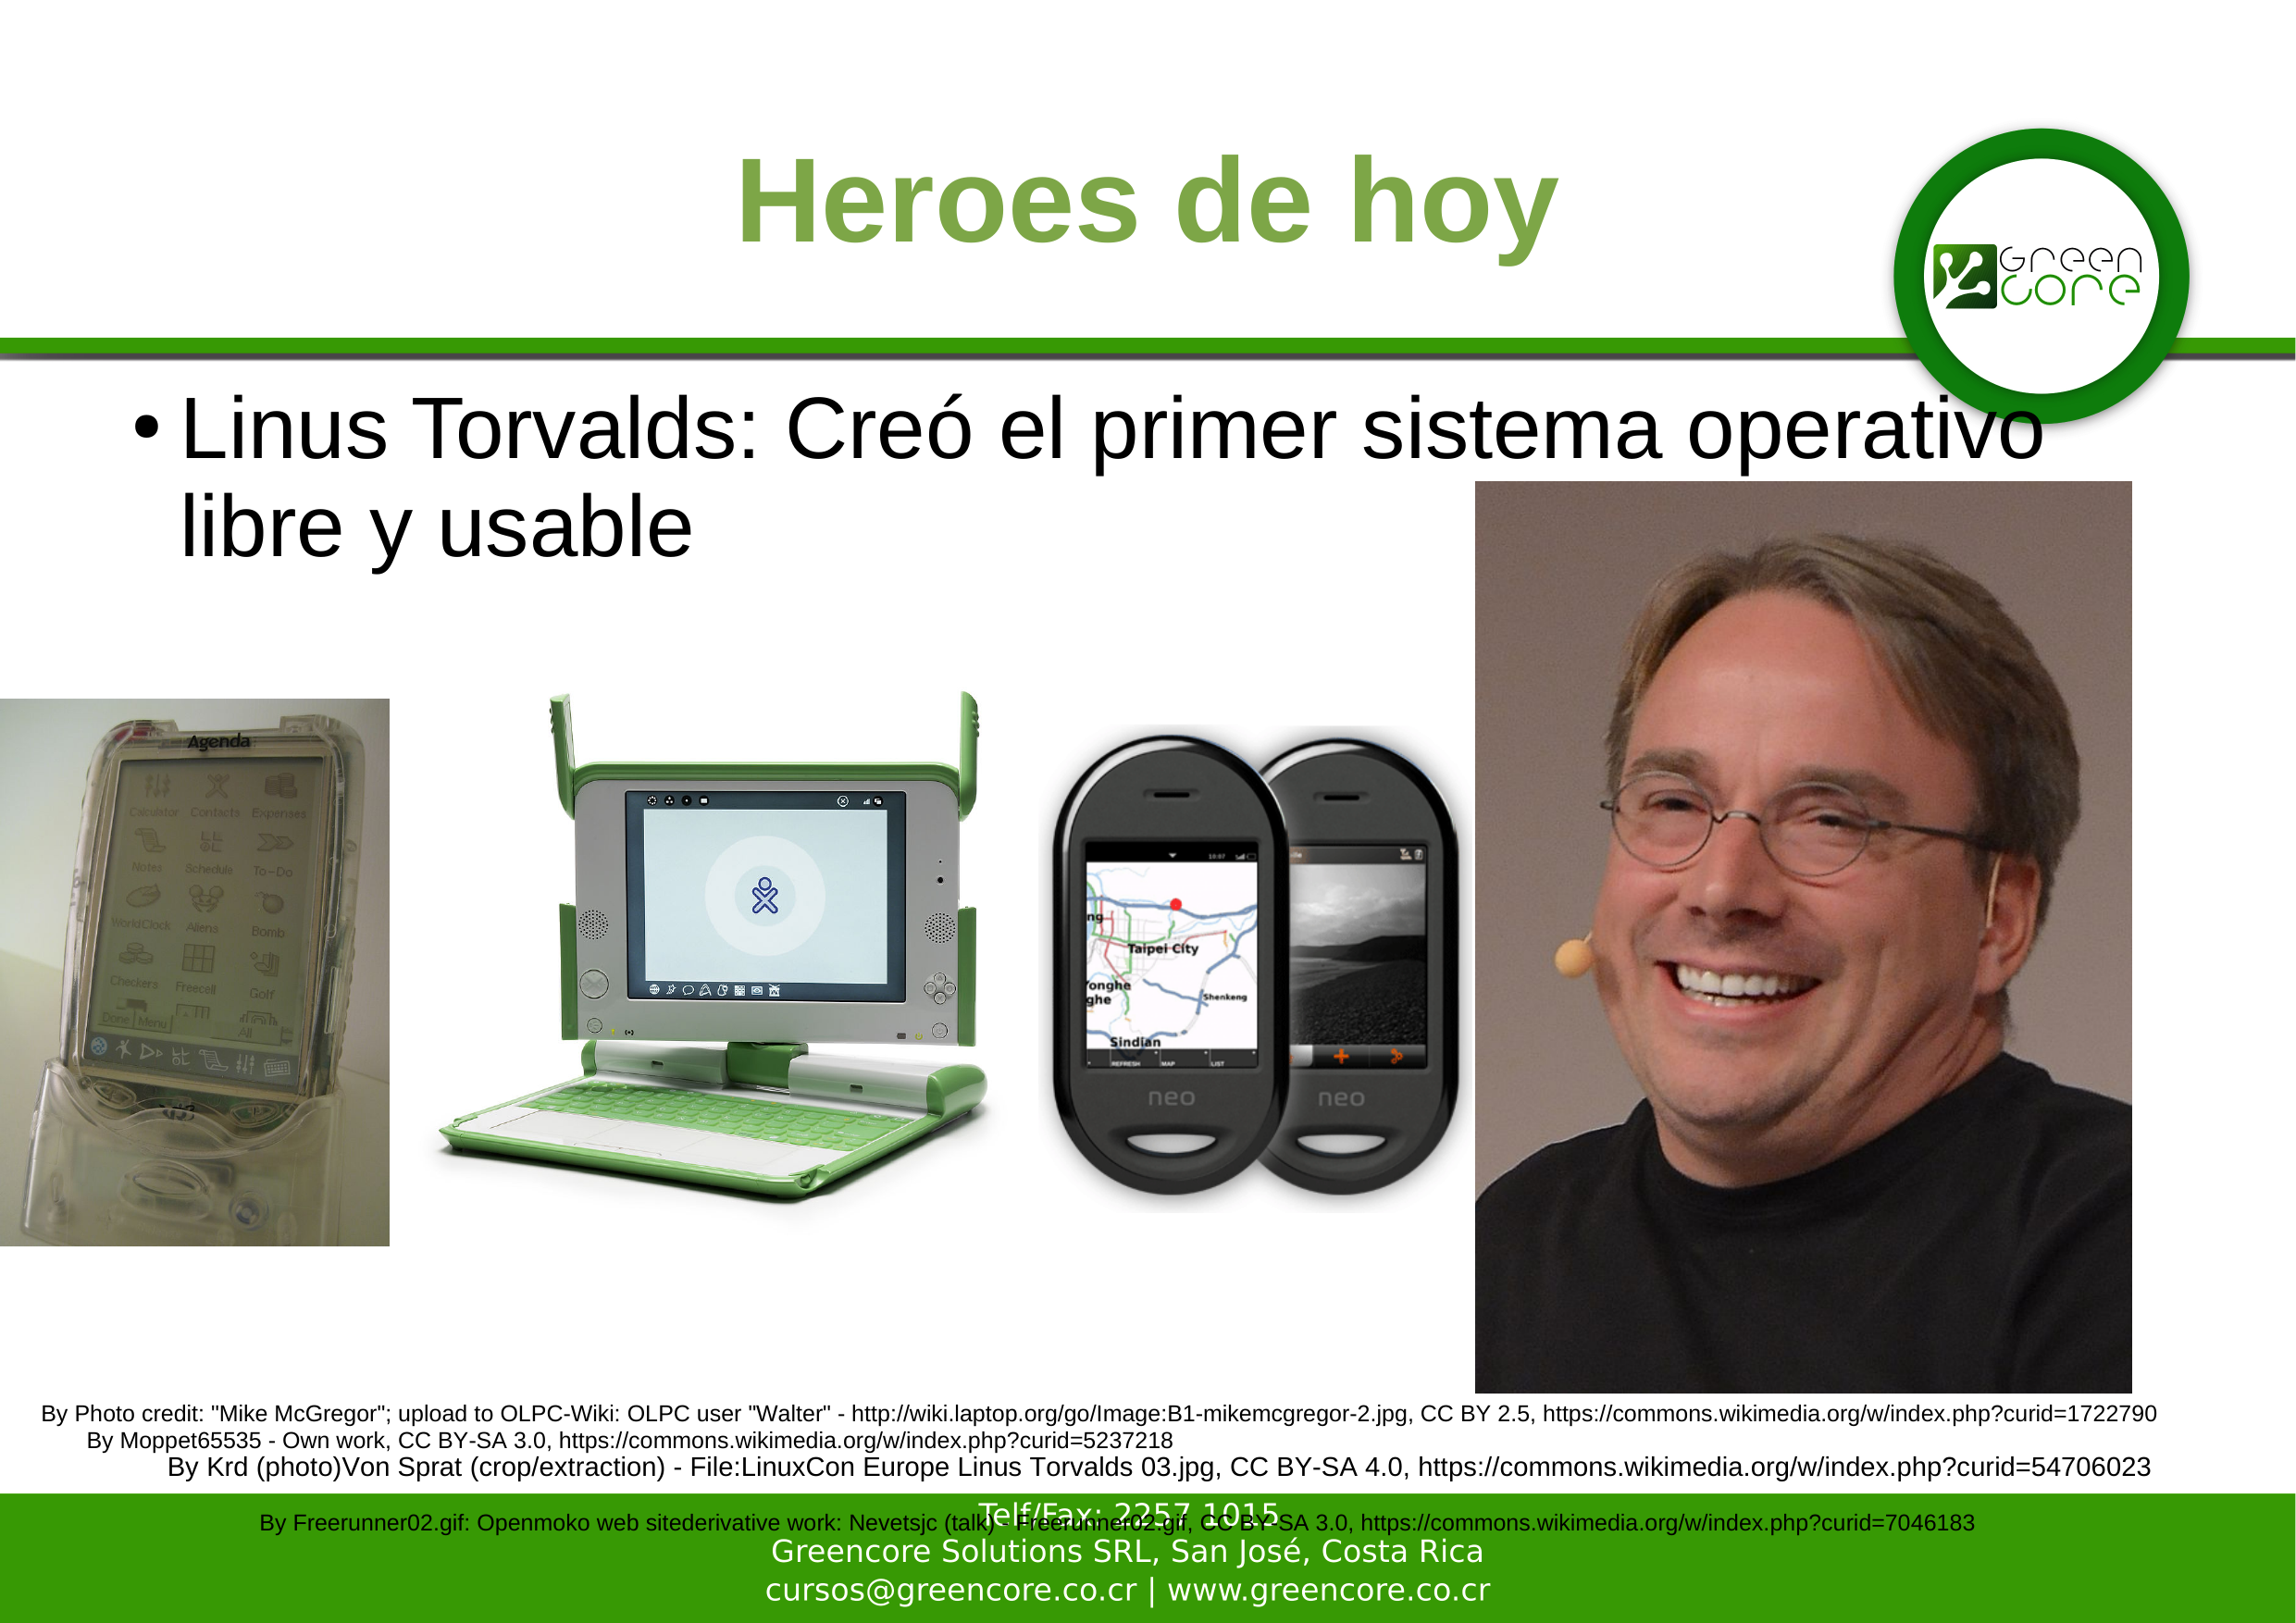

# Heroes de hoy
Linus Torvalds: Creó el primer sistema operativo libre y usable
By Photo credit: "Mike McGregor"; upload to OLPC-Wiki: OLPC user "Walter" - http://wiki.laptop.org/go/Image:B1-mikemcgregor-2.jpg, CC BY 2.5, https://commons.wikimedia.org/w/index.php?curid=1722790
By Moppet65535 - Own work, CC BY-SA 3.0, https://commons.wikimedia.org/w/index.php?curid=5237218
By Krd (photo)Von Sprat (crop/extraction) - File:LinuxCon Europe Linus Torvalds 03.jpg, CC BY-SA 4.0, https://commons.wikimedia.org/w/index.php?curid=54706023
By Freerunner02.gif: Openmoko web sitederivative work: Nevetsjc (talk) - Freerunner02.gif, CC BY-SA 3.0, https://commons.wikimedia.org/w/index.php?curid=7046183